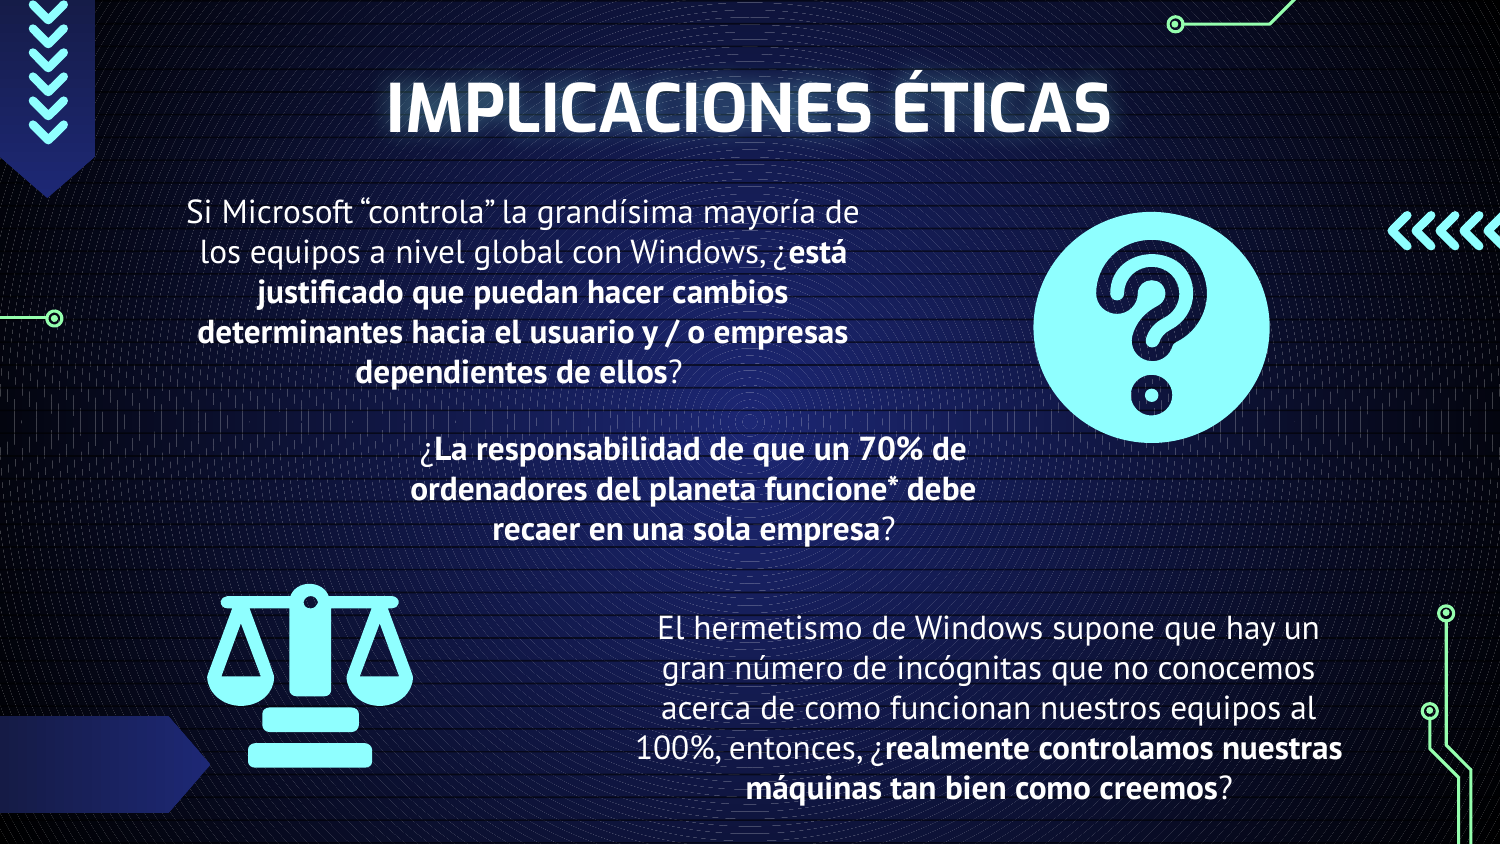

# IMPLICACIONES ÉTICAS
Si Microsoft “controla” la grandísima mayoría de los equipos a nivel global con Windows, ¿está justificado que puedan hacer cambios determinantes hacia el usuario y / o empresas dependientes de ellos?
¿La responsabilidad de que un 70% de ordenadores del planeta funcione* debe recaer en una sola empresa?
El hermetismo de Windows supone que hay un gran número de incógnitas que no conocemos acerca de como funcionan nuestros equipos al 100%, entonces, ¿realmente controlamos nuestras máquinas tan bien como creemos?